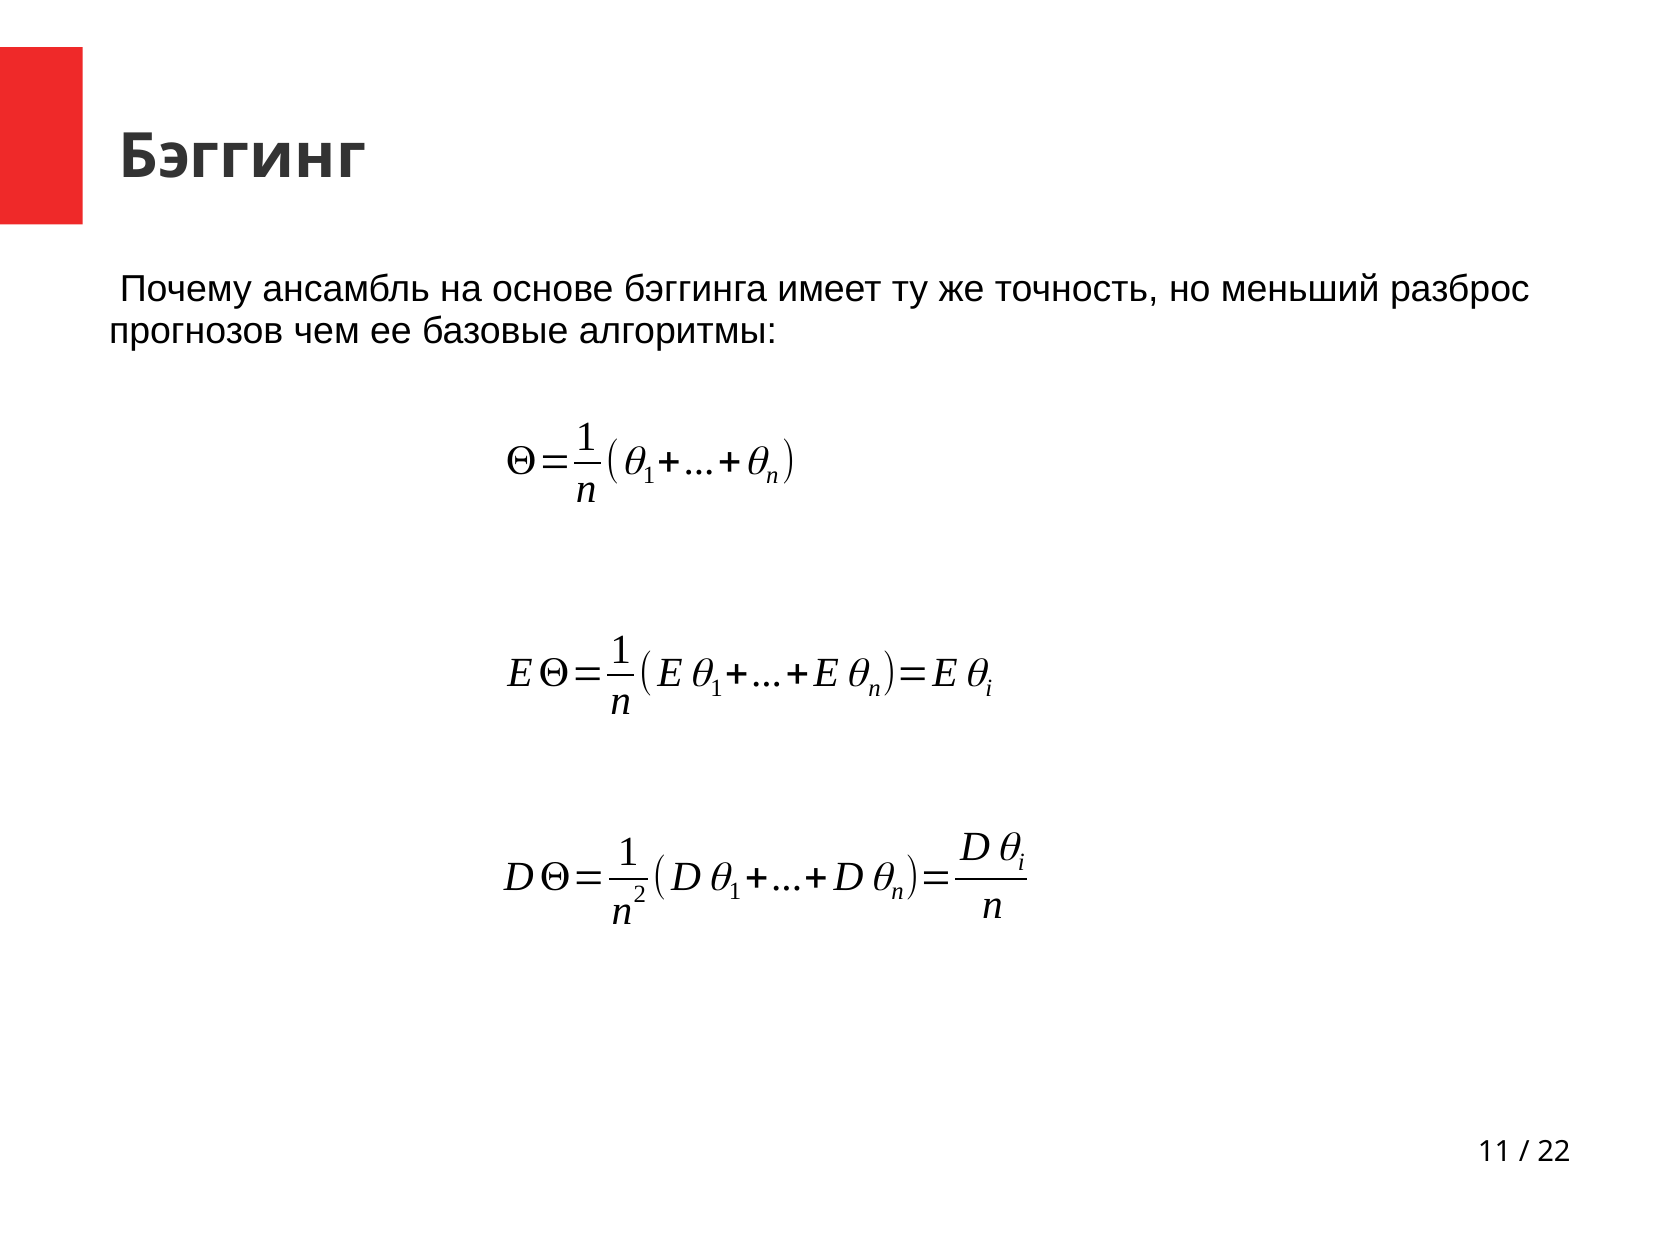

# Бэггинг
 Почему ансамбль на основе бэггинга имеет ту же точность, но меньший разброс прогнозов чем ее базовые алгоритмы:
11